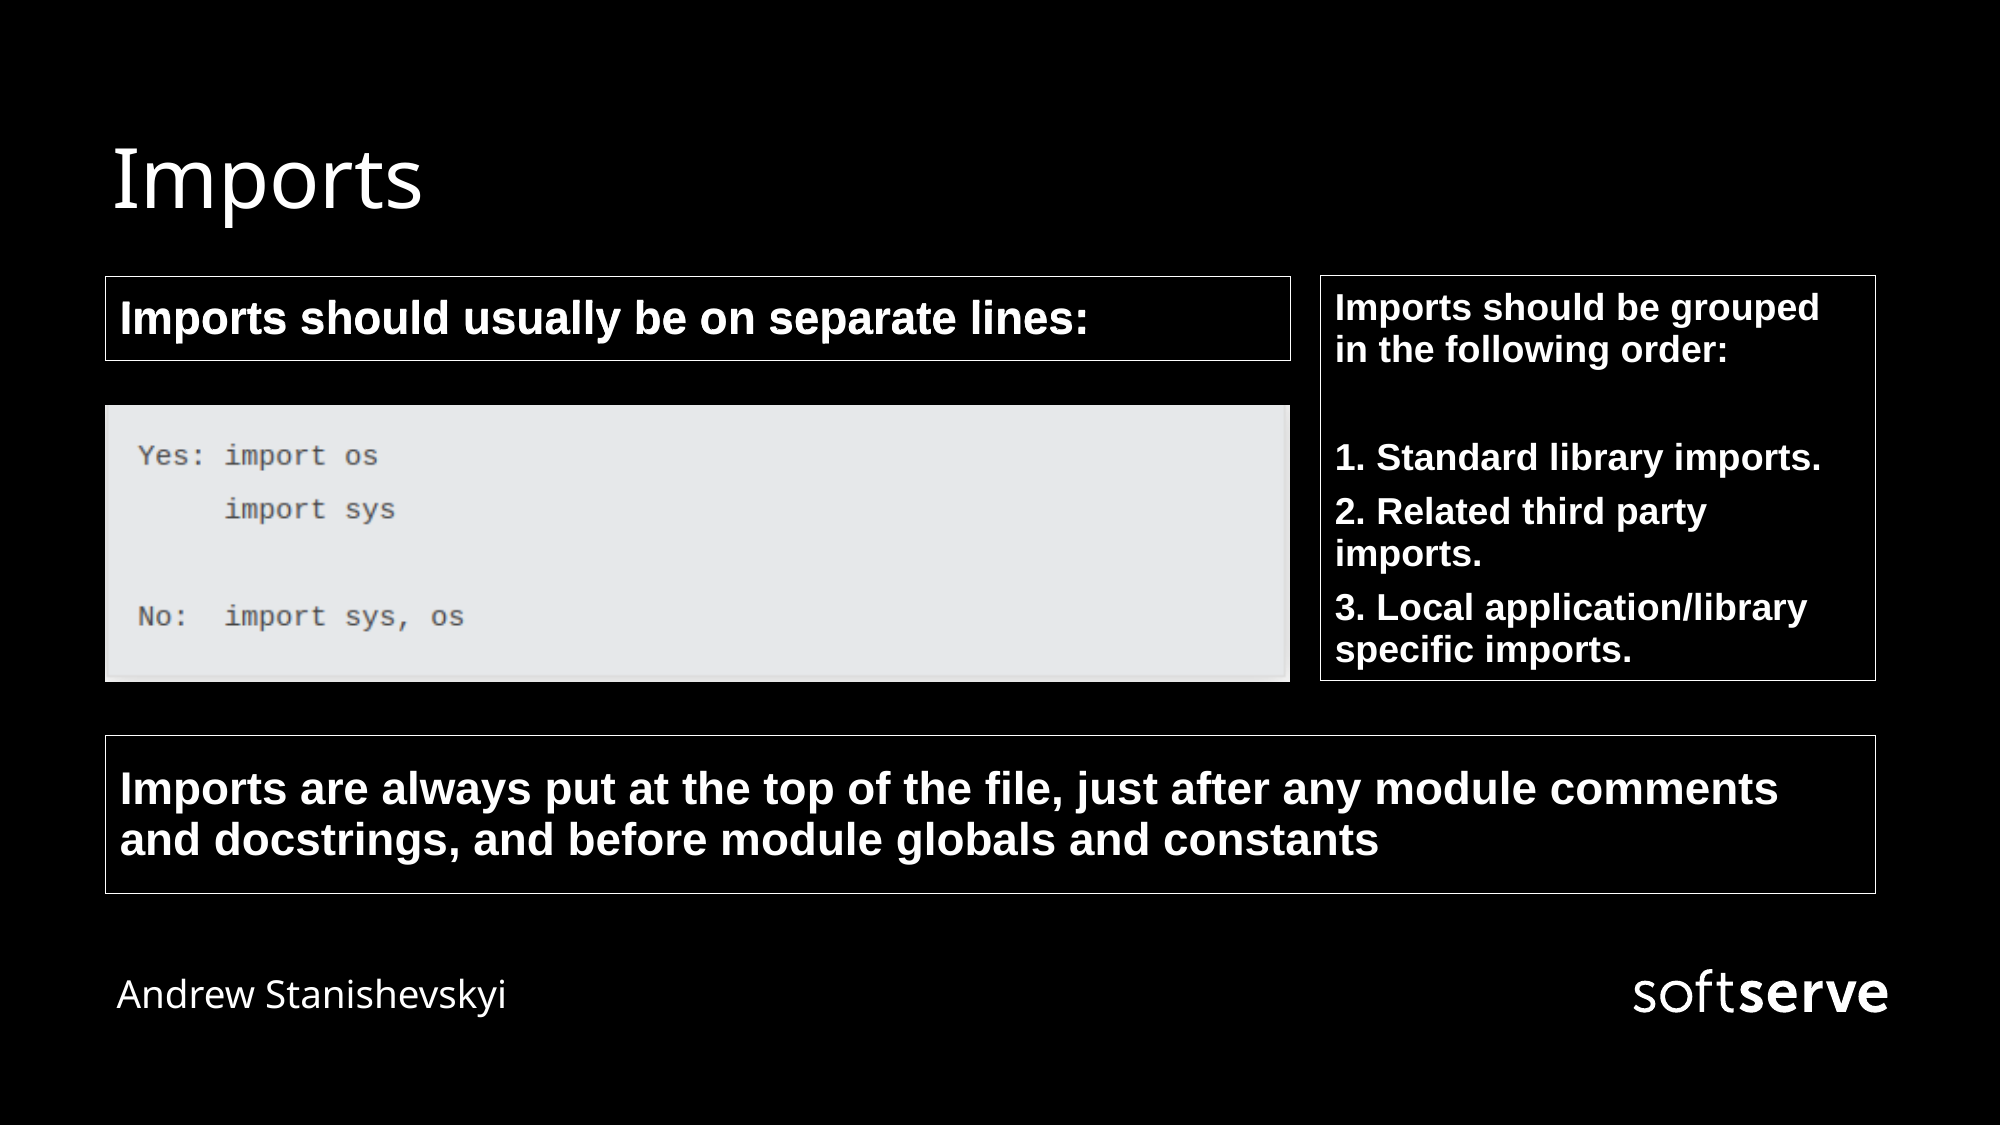

# Imports
Imports should be grouped in the following order:
1. Standard library imports.
2. Related third party imports.
3. Local application/library specific imports.
Imports should usually be on separate lines:
Imports should usually be on separate lines:
Imports should usually be on separate lines:
Imports are always put at the top of the file, just after any module comments and docstrings, and before module globals and constants
 Andrew Stanishevskyi